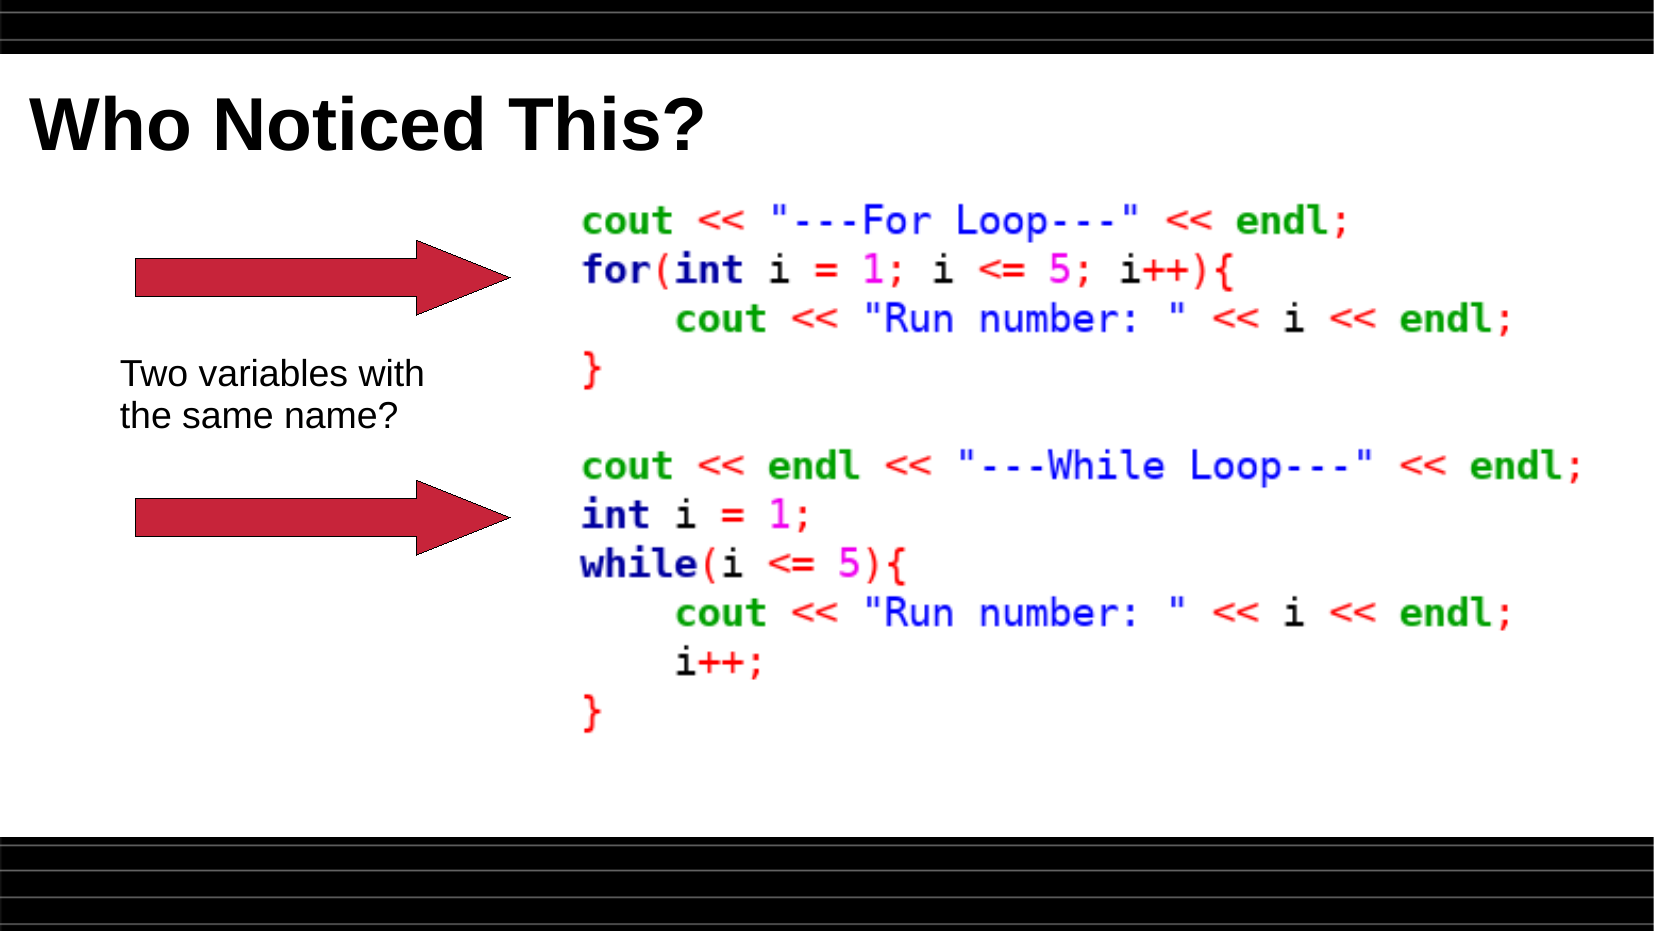

Who Noticed This?
Two variables with the same name?